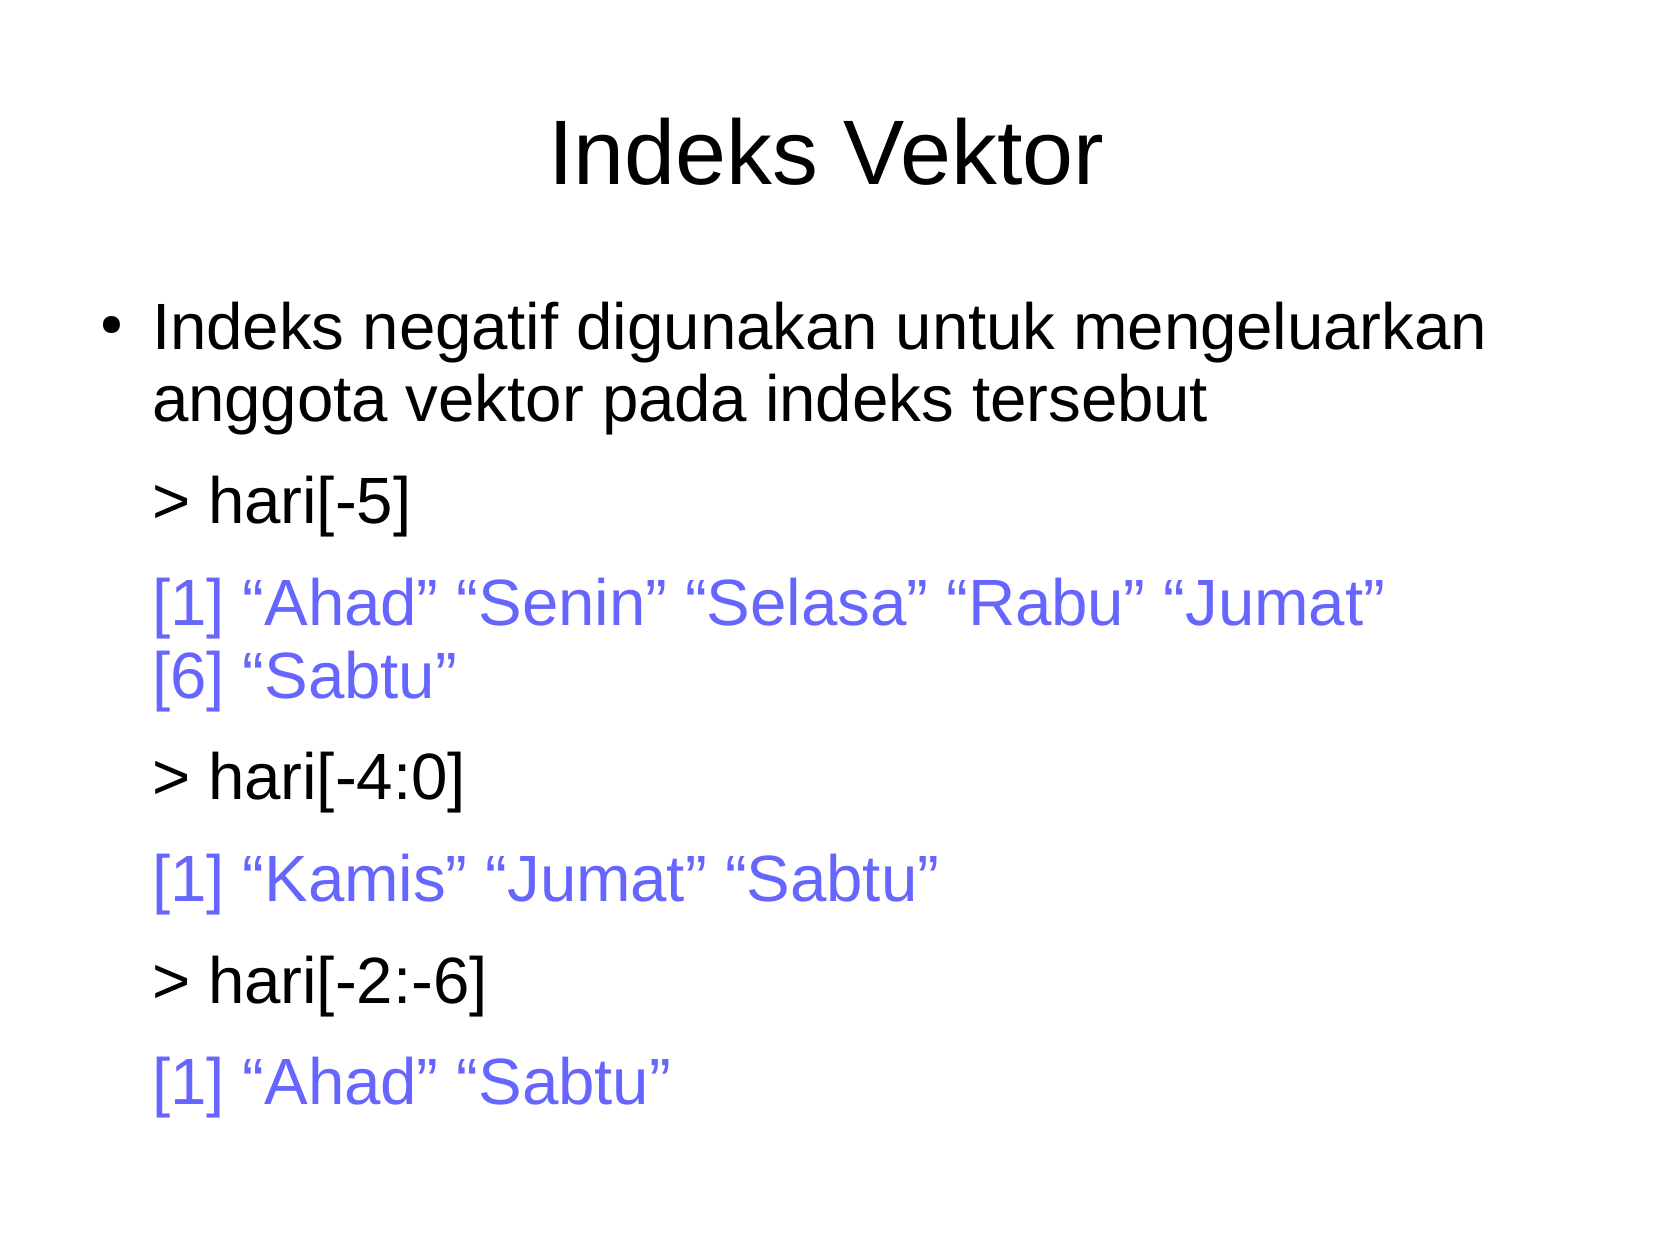

# Indeks Vektor
Indeks negatif digunakan untuk mengeluarkan anggota vektor pada indeks tersebut
> hari[-5]
[1] “Ahad” “Senin” “Selasa” “Rabu” “Jumat”
[6] “Sabtu”
> hari[-4:0]
[1] “Kamis” “Jumat” “Sabtu”
> hari[-2:-6]
[1] “Ahad” “Sabtu”